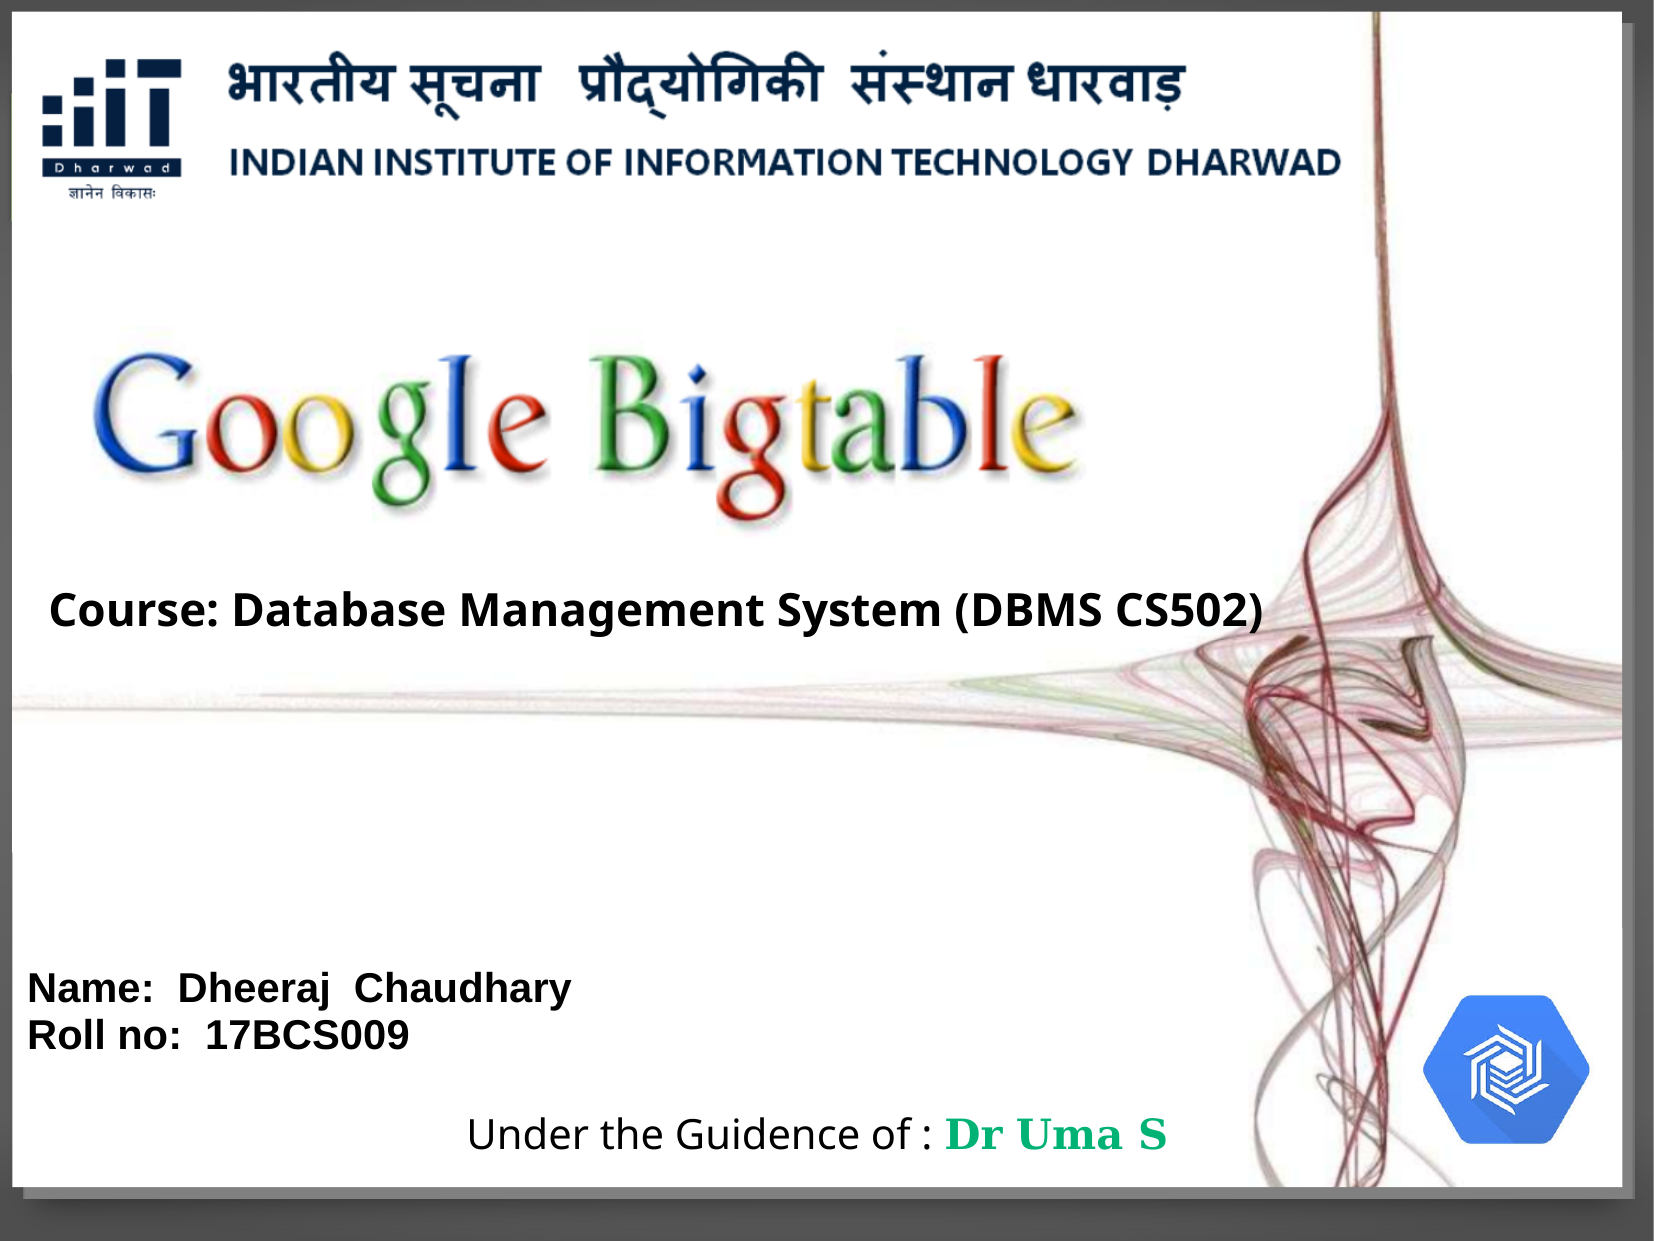

Course: Database Management System (DBMS CS502)
Name: Dheeraj Chaudhary
Roll no: 17BCS009
Under the Guidence of : Dr Uma S